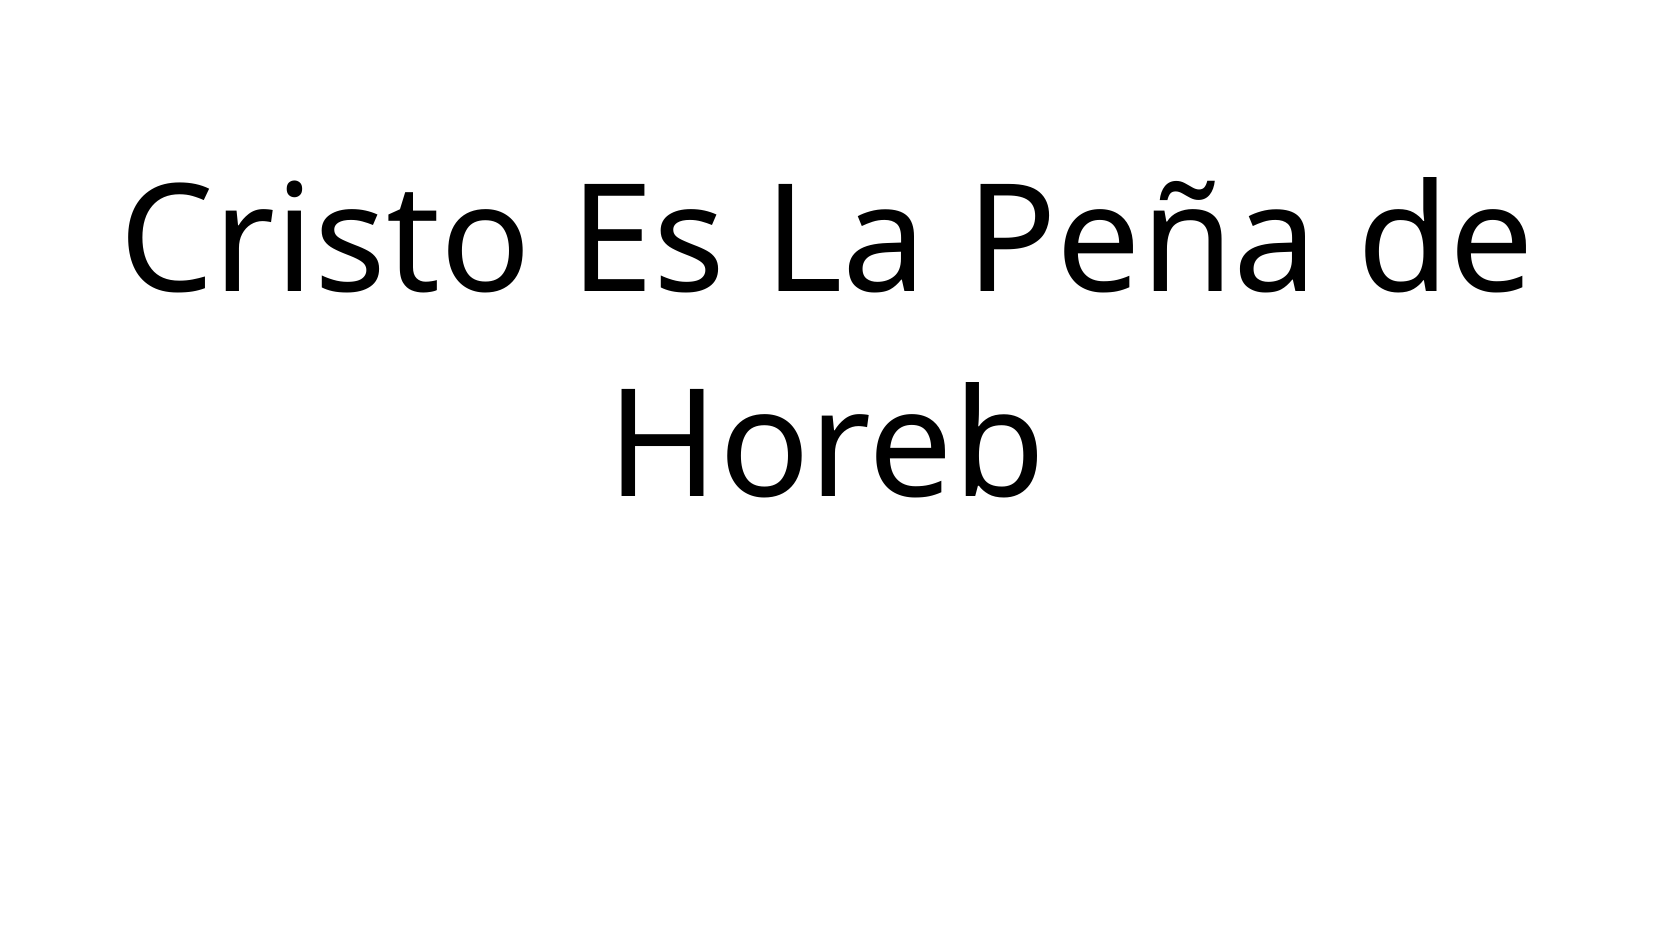

# Cristo Es La Peña de Horeb